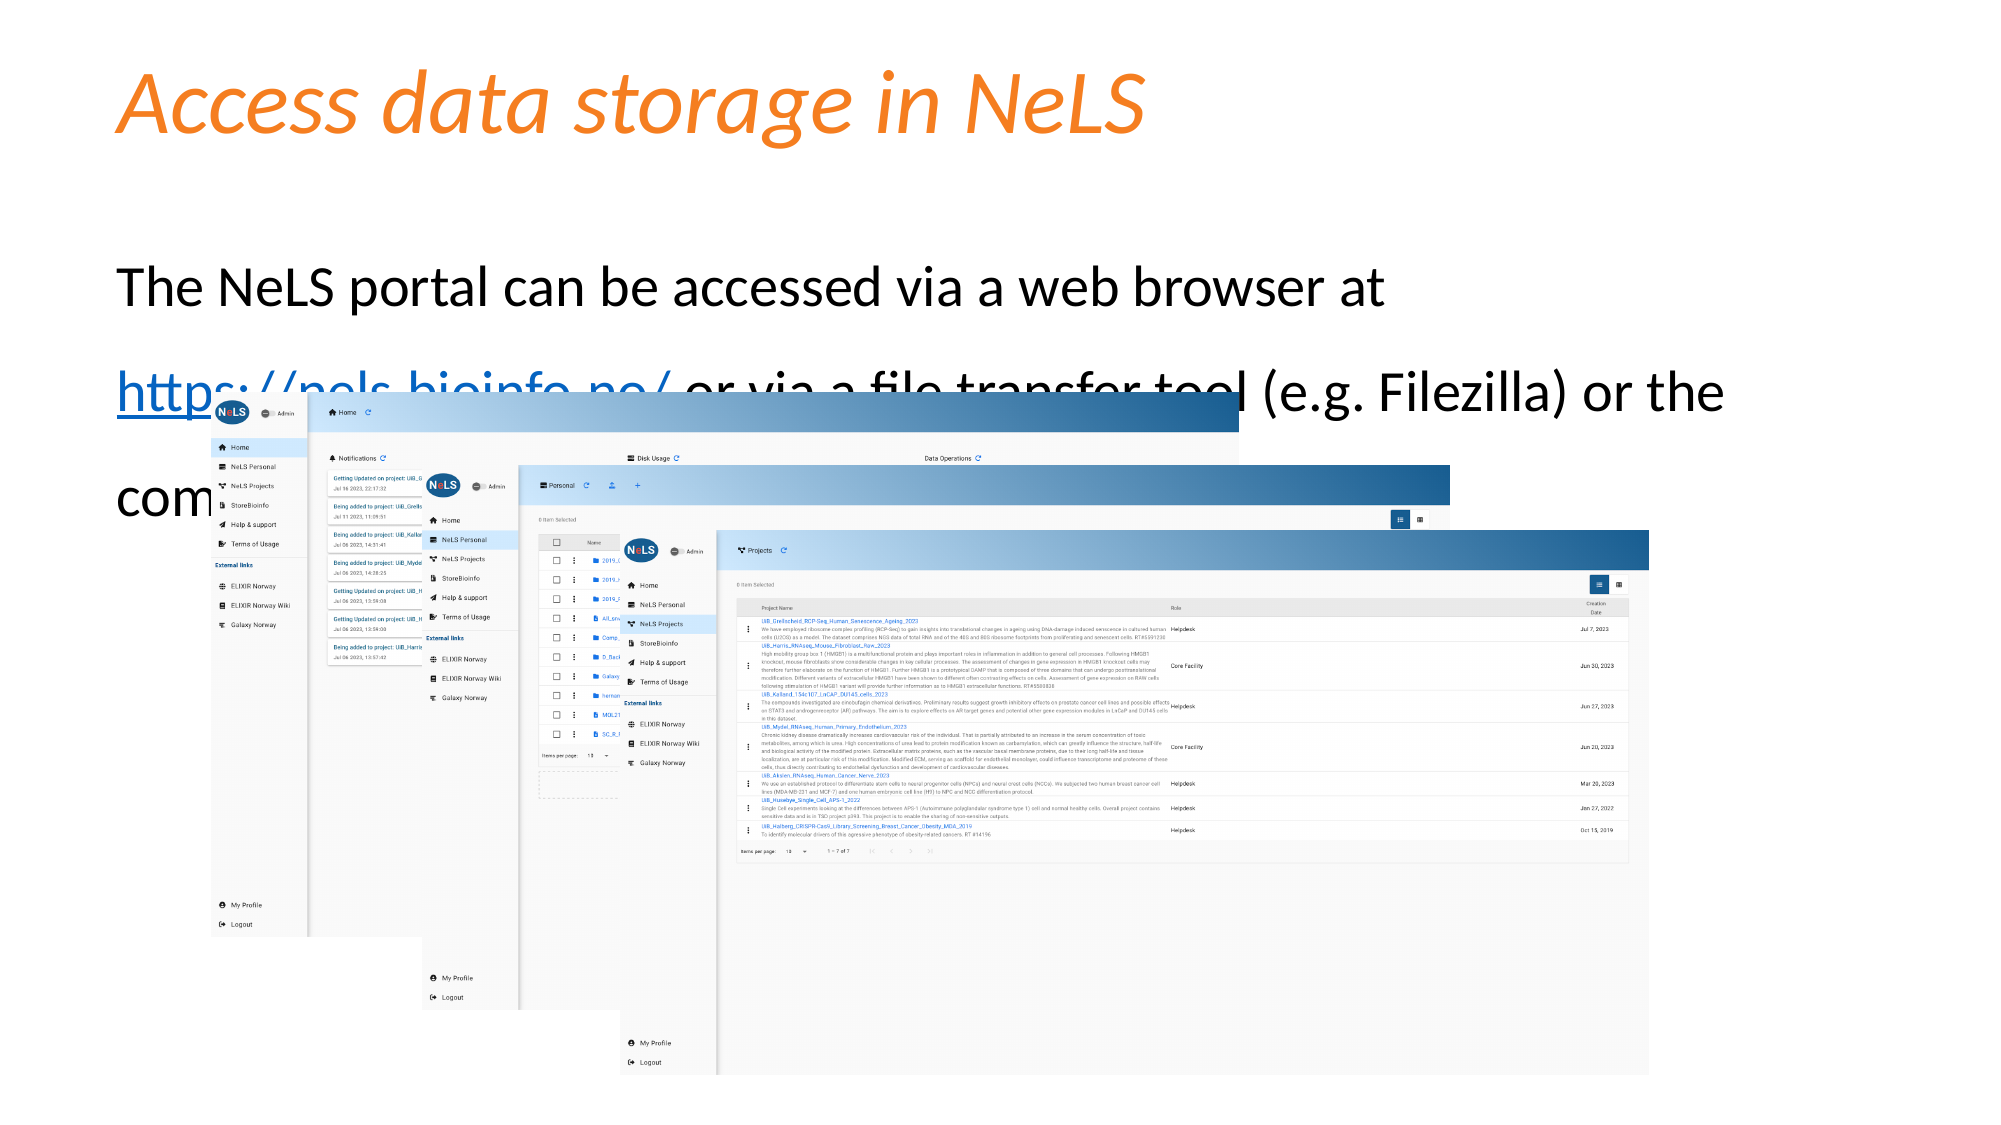

# Access data storage in NeLS
The NeLS portal can be accessed via a web browser at https://nels.bioinfo.no/ or via a file transfer tool (e.g. Filezilla) or the command line SCP